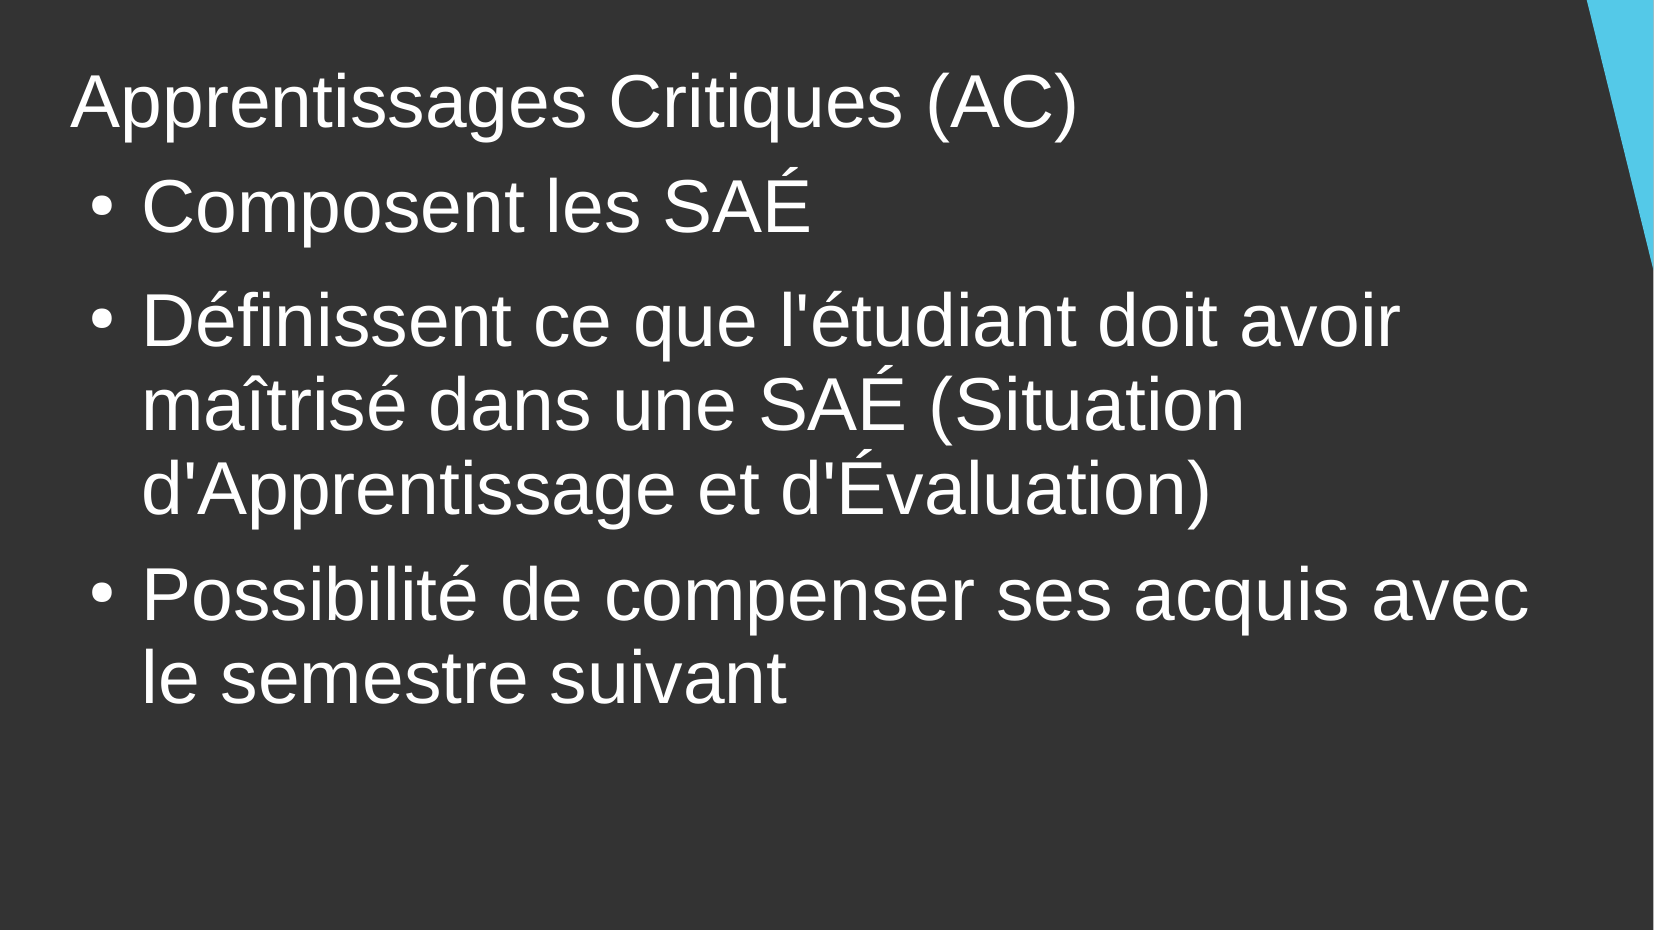

# Apprentissages Critiques (AC)
Composent les SAÉ
Définissent ce que l'étudiant doit avoir maîtrisé dans une SAÉ (Situation d'Apprentissage et d'Évaluation)
Possibilité de compenser ses acquis avec le semestre suivant